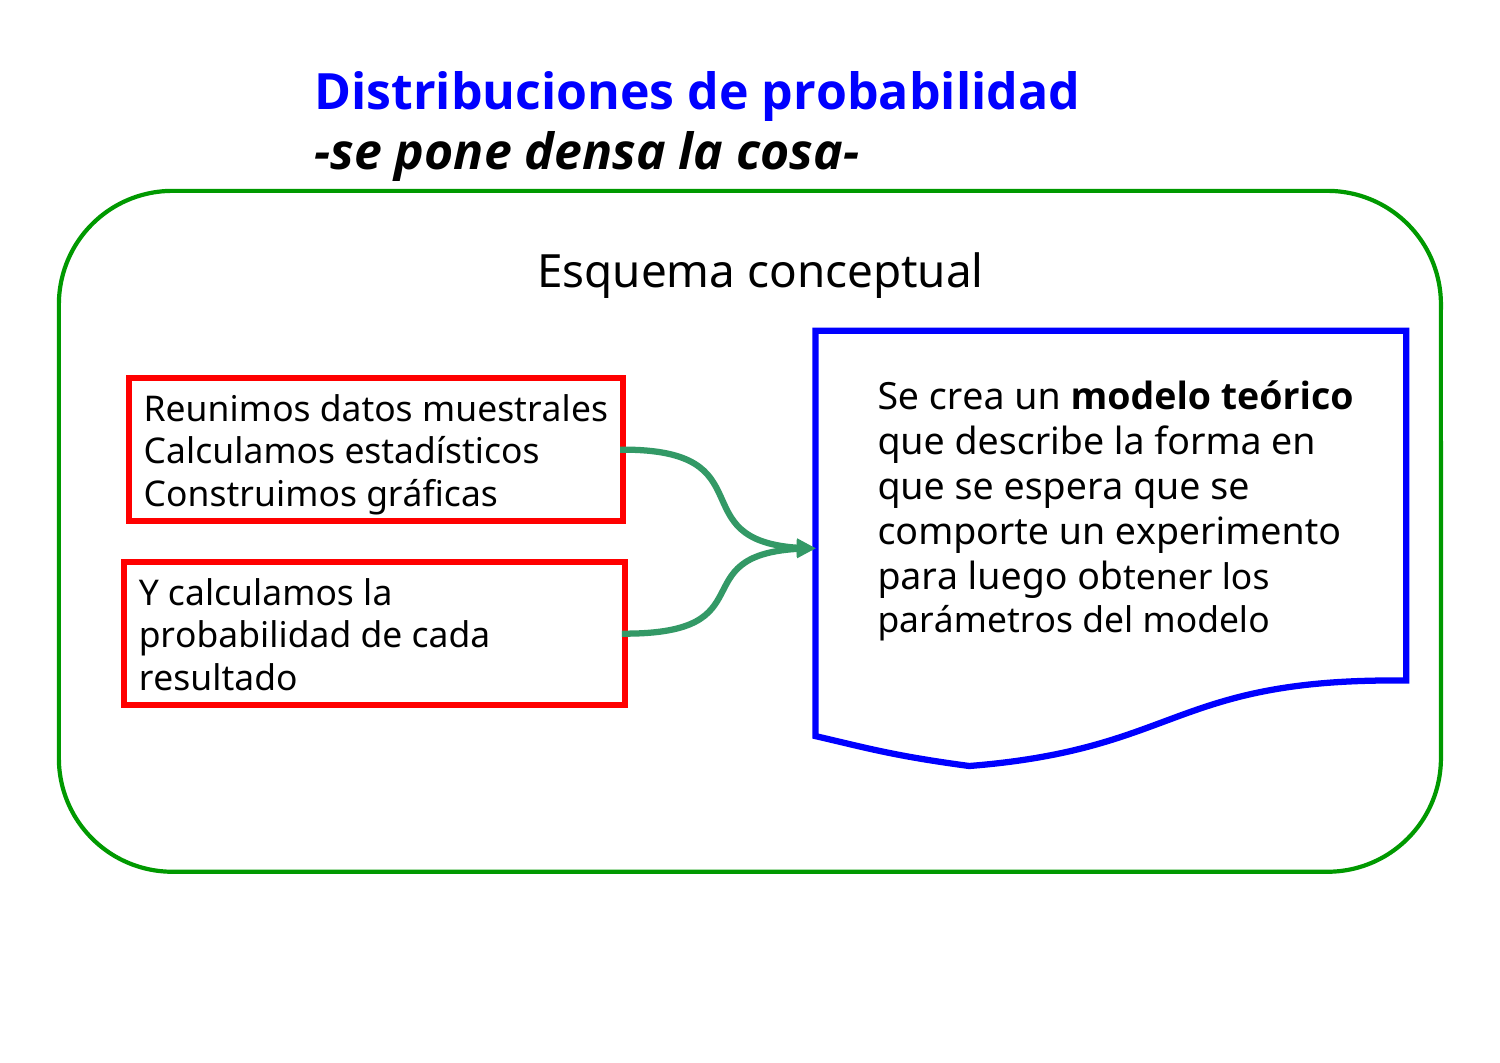

Distribuciones de probabilidad
-se pone densa la cosa-
 Esquema conceptual
Se crea un modelo teórico que describe la forma en que se espera que se comporte un experimento para luego obtener los parámetros del modelo
Reunimos datos muestrales
Calculamos estadísticos
Construimos gráficas
Y calculamos la probabilidad de cada resultado